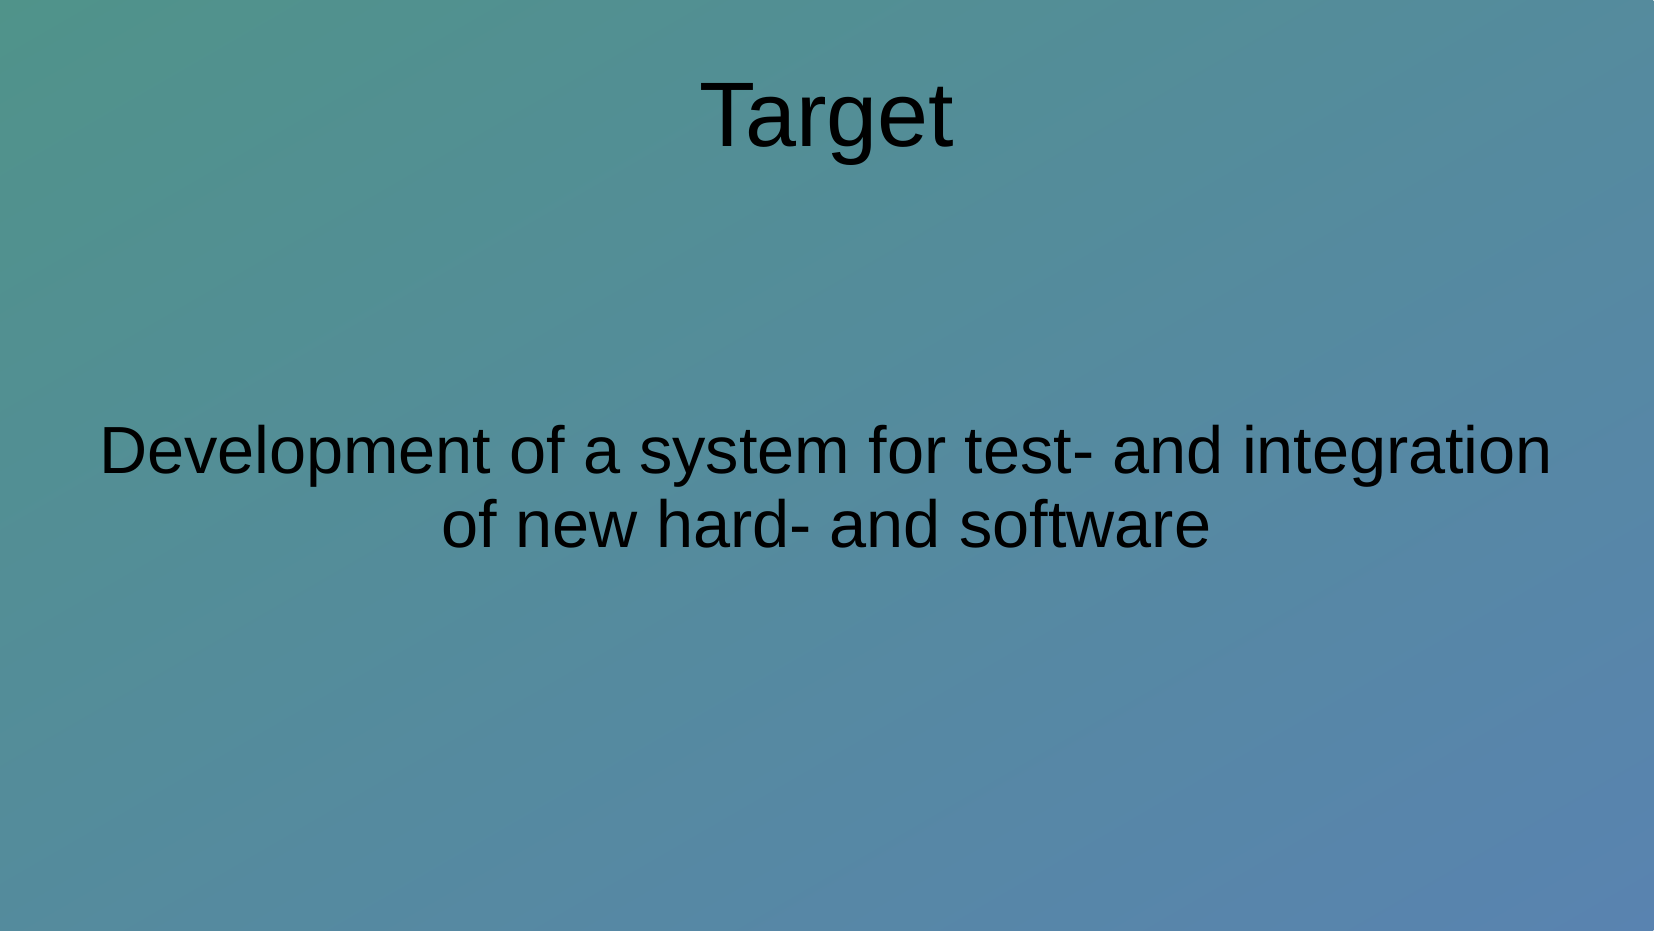

# Target
Development of a system for test- and integration of new hard- and software